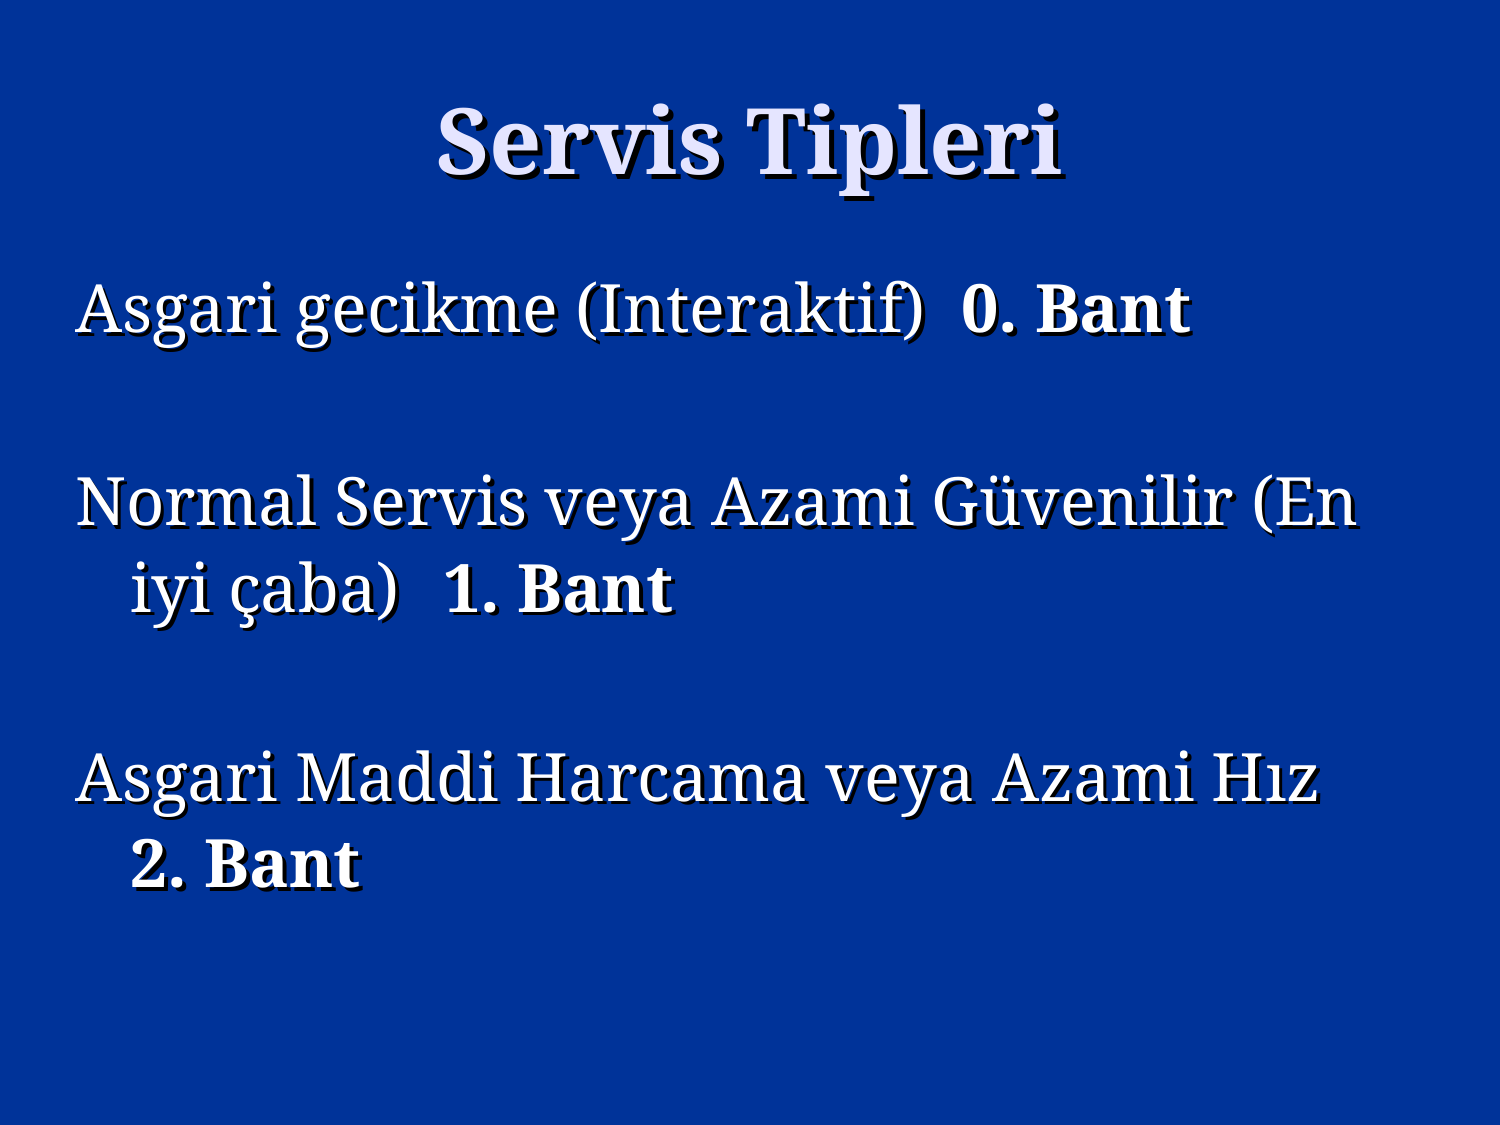

# Servis Tipleri
Asgari gecikme (Interaktif) 0. Bant
Normal Servis veya Azami Güvenilir (En iyi çaba)	1. Bant
Asgari Maddi Harcama veya Azami Hız 	2. Bant